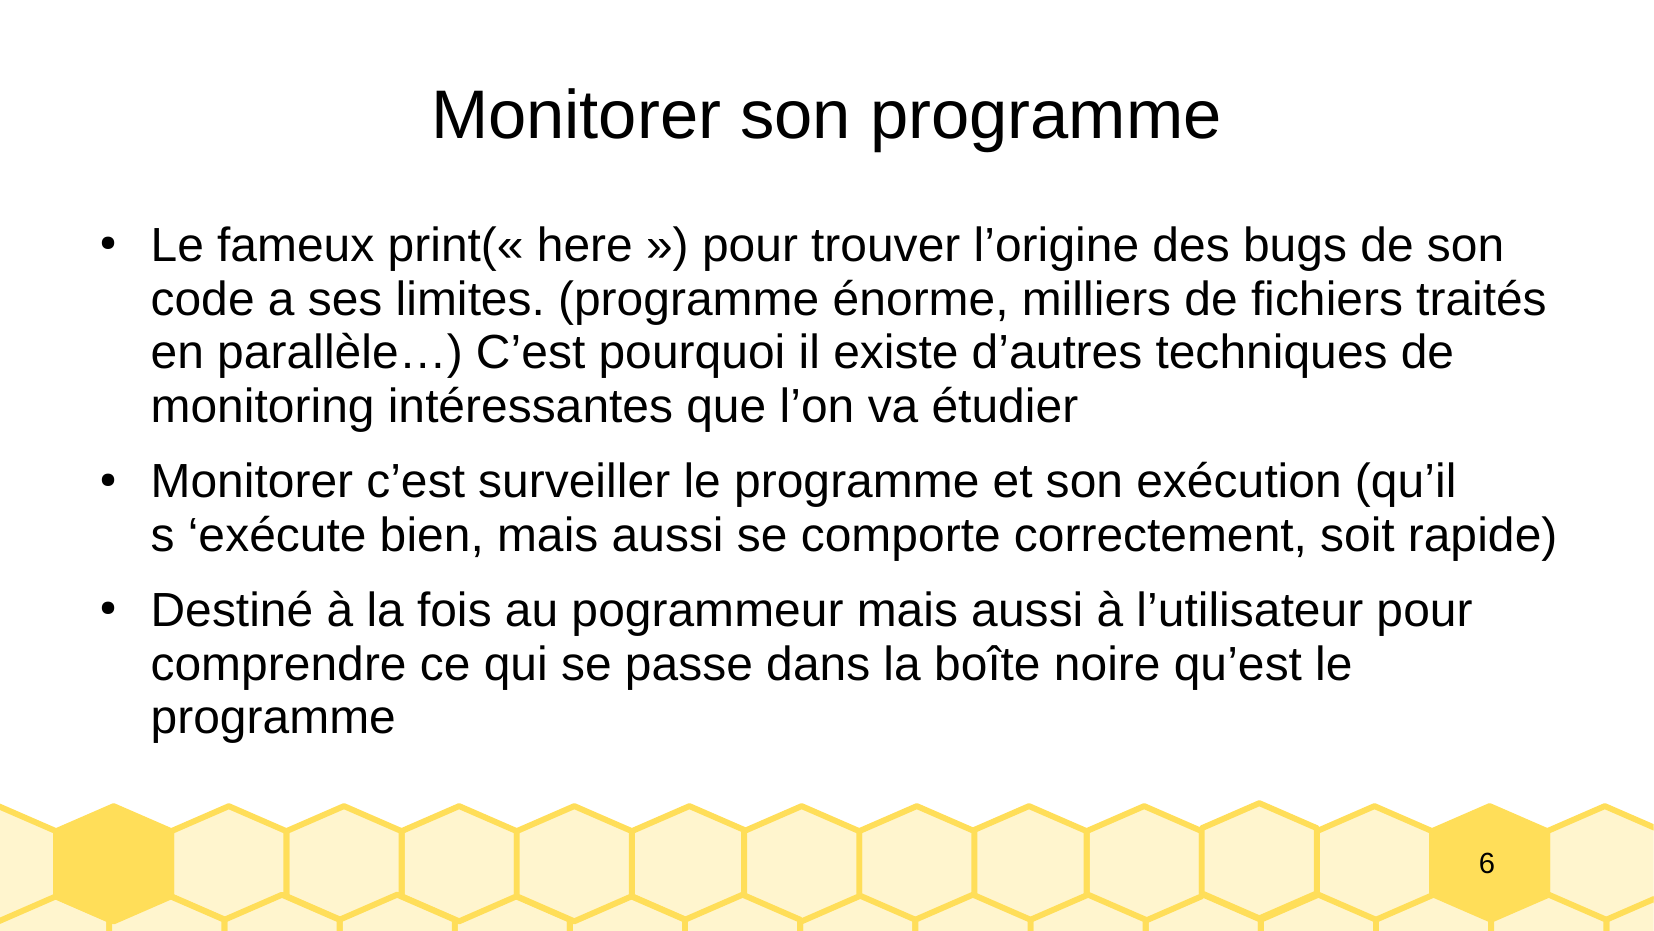

# Monitorer son programme
Le fameux print(« here ») pour trouver l’origine des bugs de son code a ses limites. (programme énorme, milliers de fichiers traités en parallèle…) C’est pourquoi il existe d’autres techniques de monitoring intéressantes que l’on va étudier
Monitorer c’est surveiller le programme et son exécution (qu’il s ‘exécute bien, mais aussi se comporte correctement, soit rapide)
Destiné à la fois au pogrammeur mais aussi à l’utilisateur pour comprendre ce qui se passe dans la boîte noire qu’est le programme